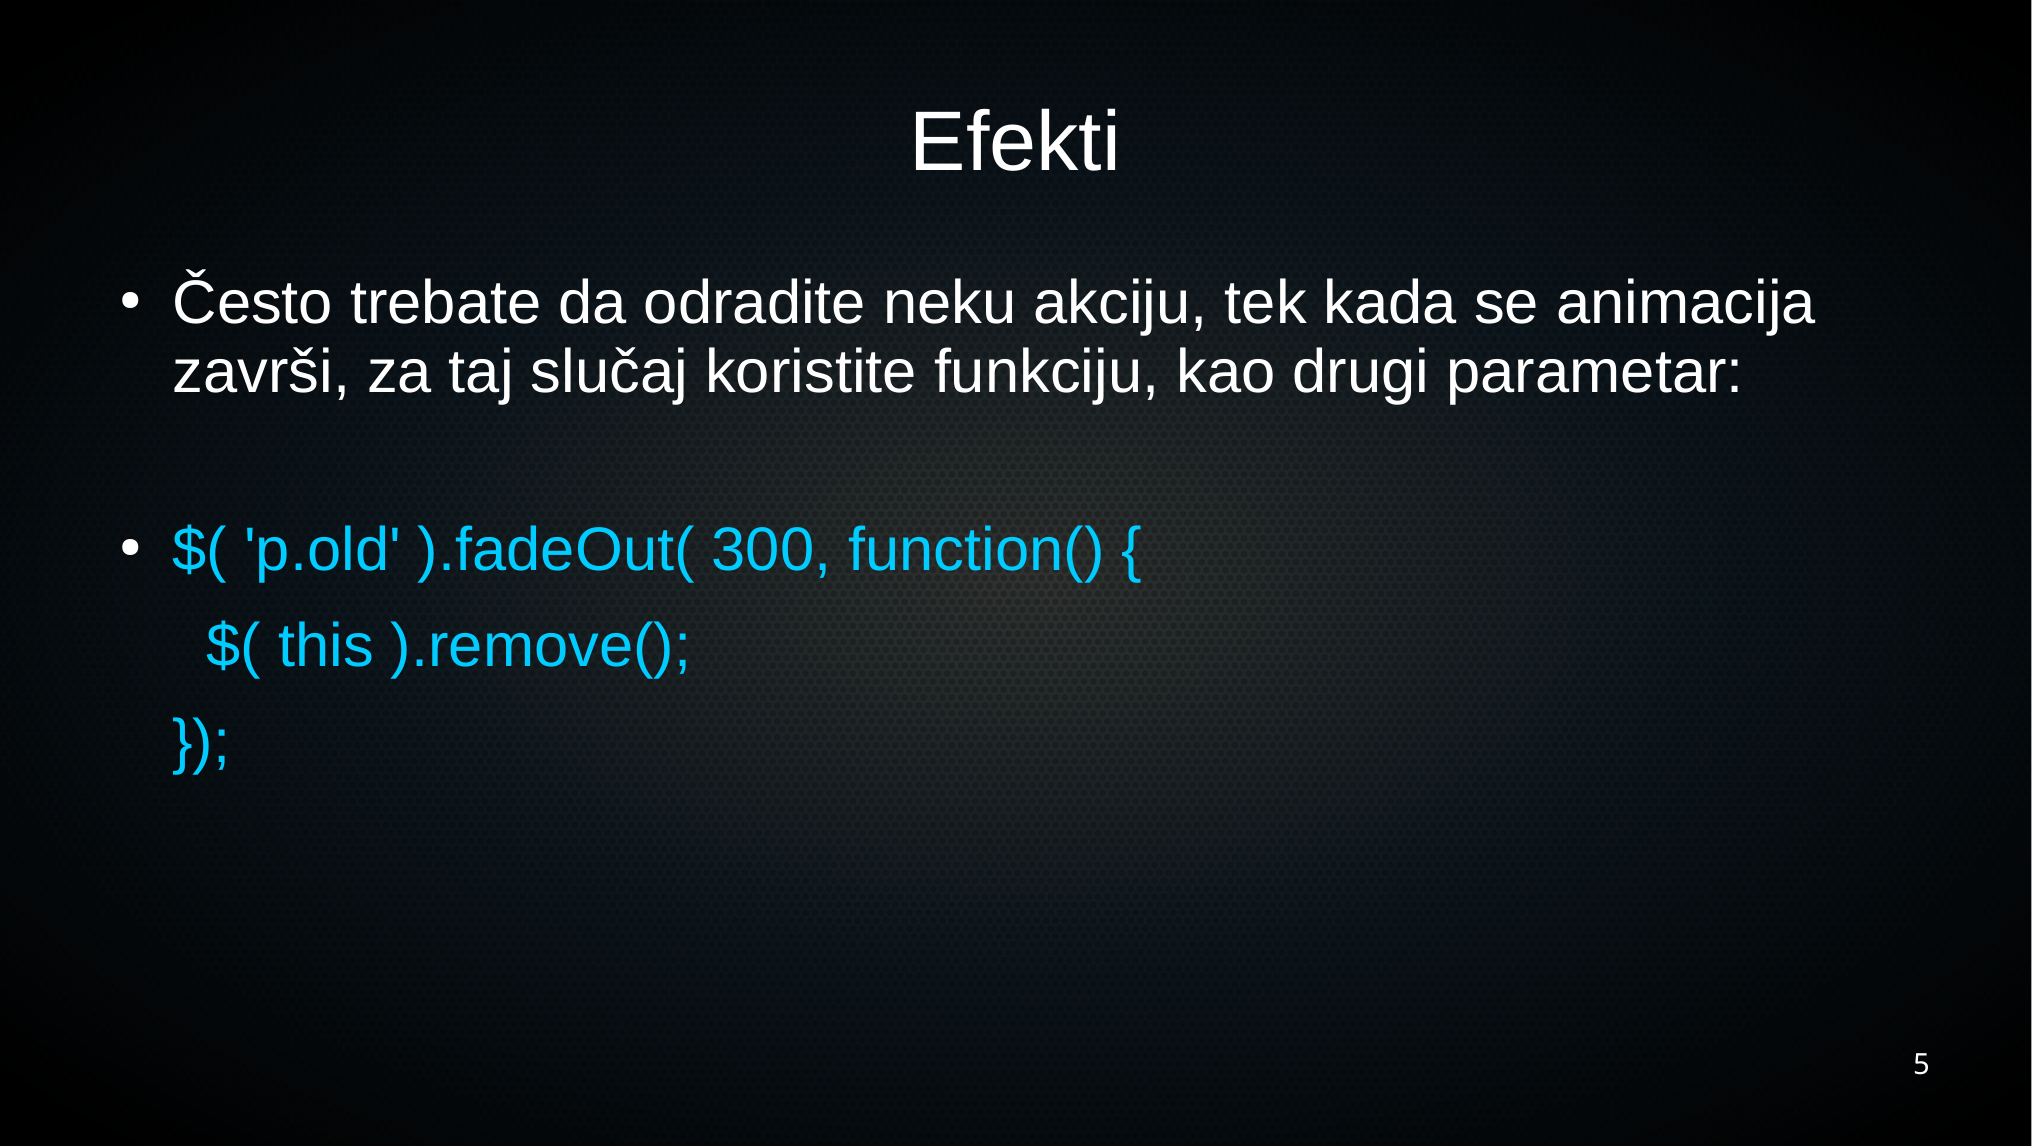

# Efekti
Često trebate da odradite neku akciju, tek kada se animacija završi, za taj slučaj koristite funkciju, kao drugi parametar:
$( 'p.old' ).fadeOut( 300, function() {
 $( this ).remove();
});
5